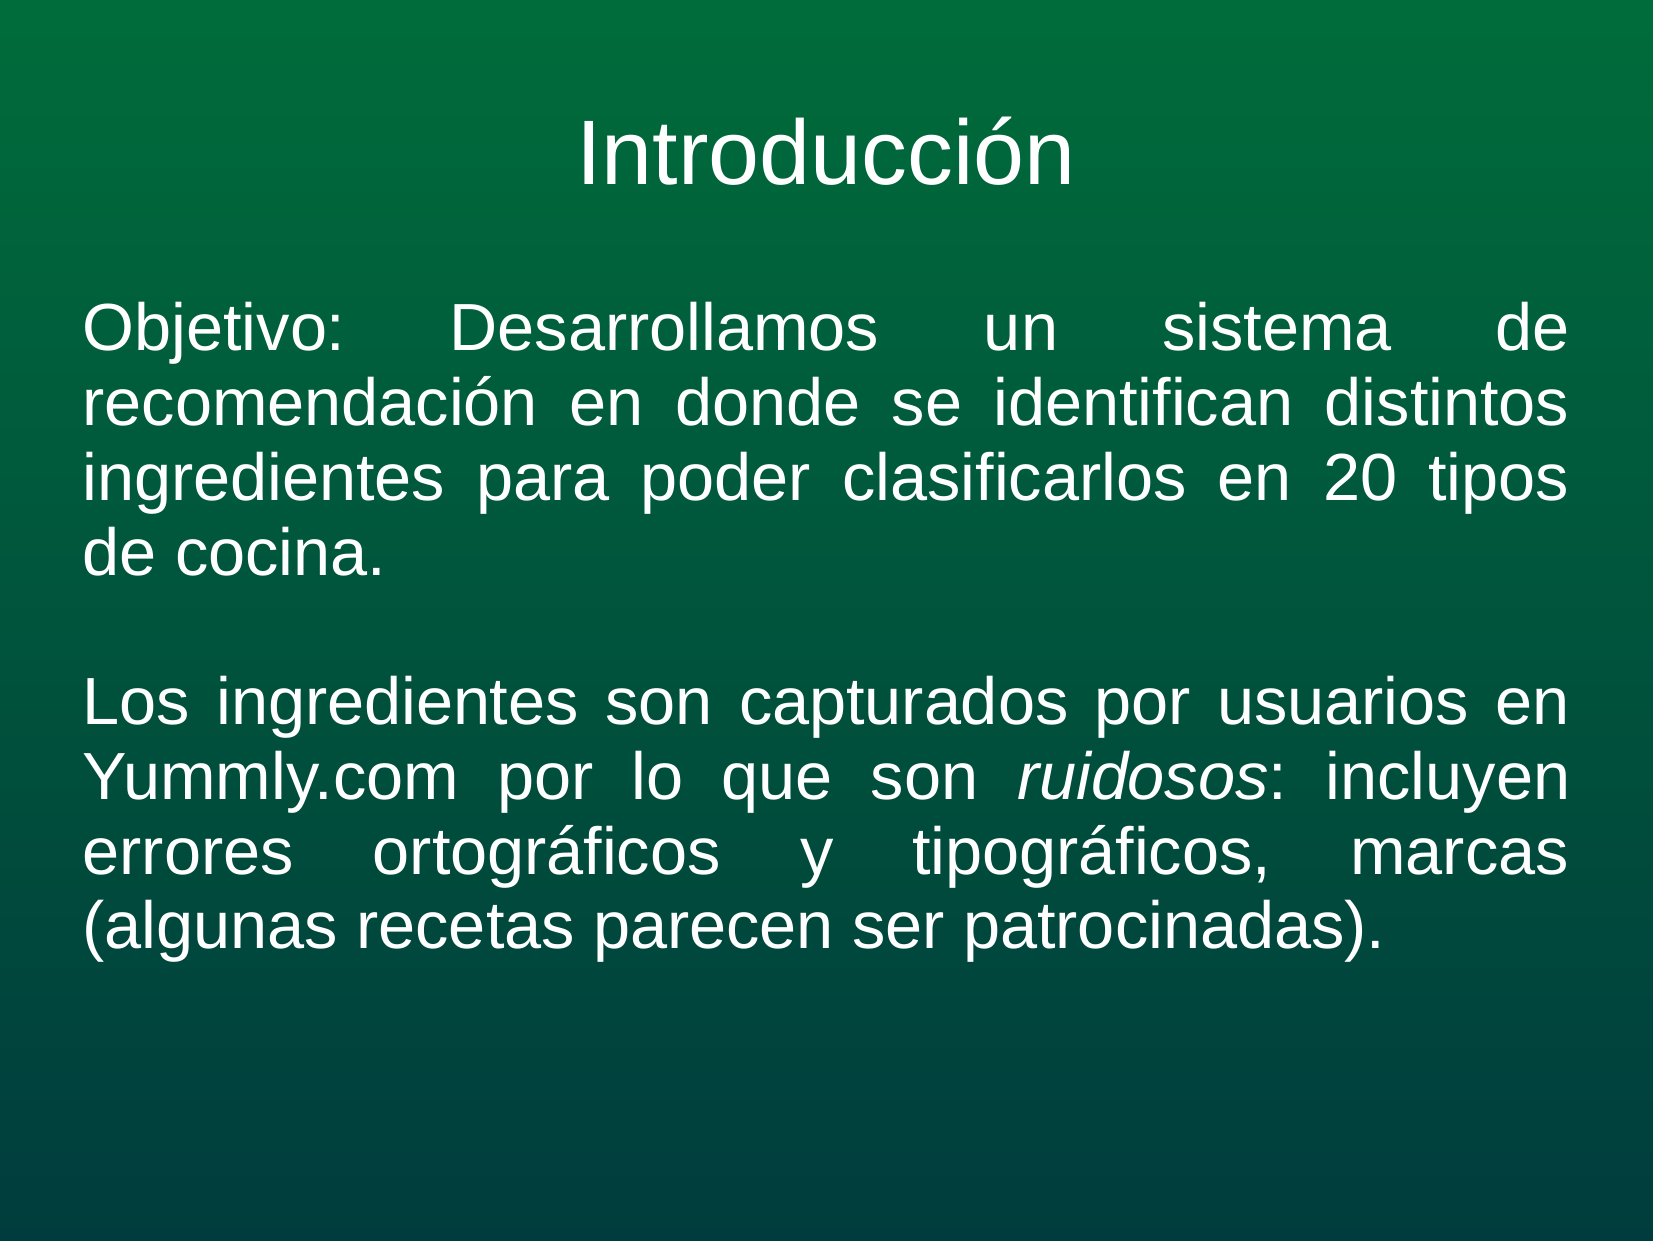

# Introducción
Objetivo: Desarrollamos un sistema de recomendación en donde se identifican distintos ingredientes para poder clasificarlos en 20 tipos de cocina.
Los ingredientes son capturados por usuarios en Yummly.com por lo que son ruidosos: incluyen errores ortográficos y tipográficos, marcas (algunas recetas parecen ser patrocinadas).